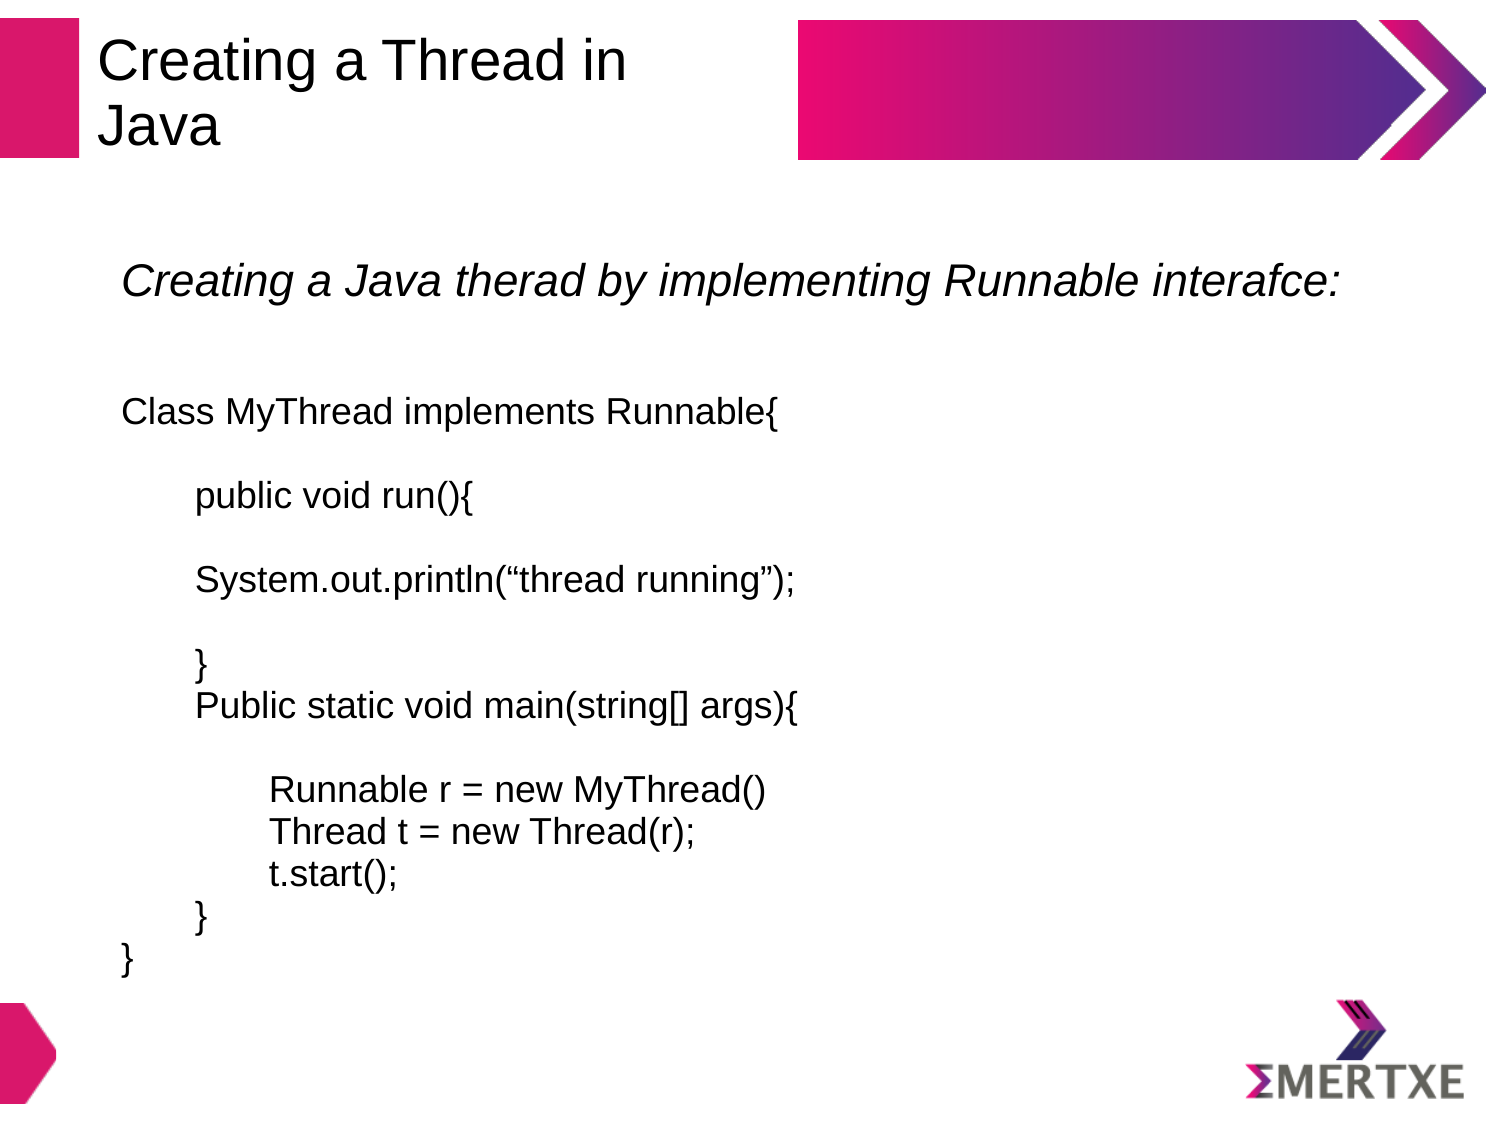

Creating a Thread in Java
Creating a Java therad by implementing Runnable interafce:
Class MyThread implements Runnable{
	public void run(){
	System.out.println(“thread running”);
	}
	Public static void main(string[] args){
		Runnable r = new MyThread()
		Thread t = new Thread(r);
		t.start();
	}
}